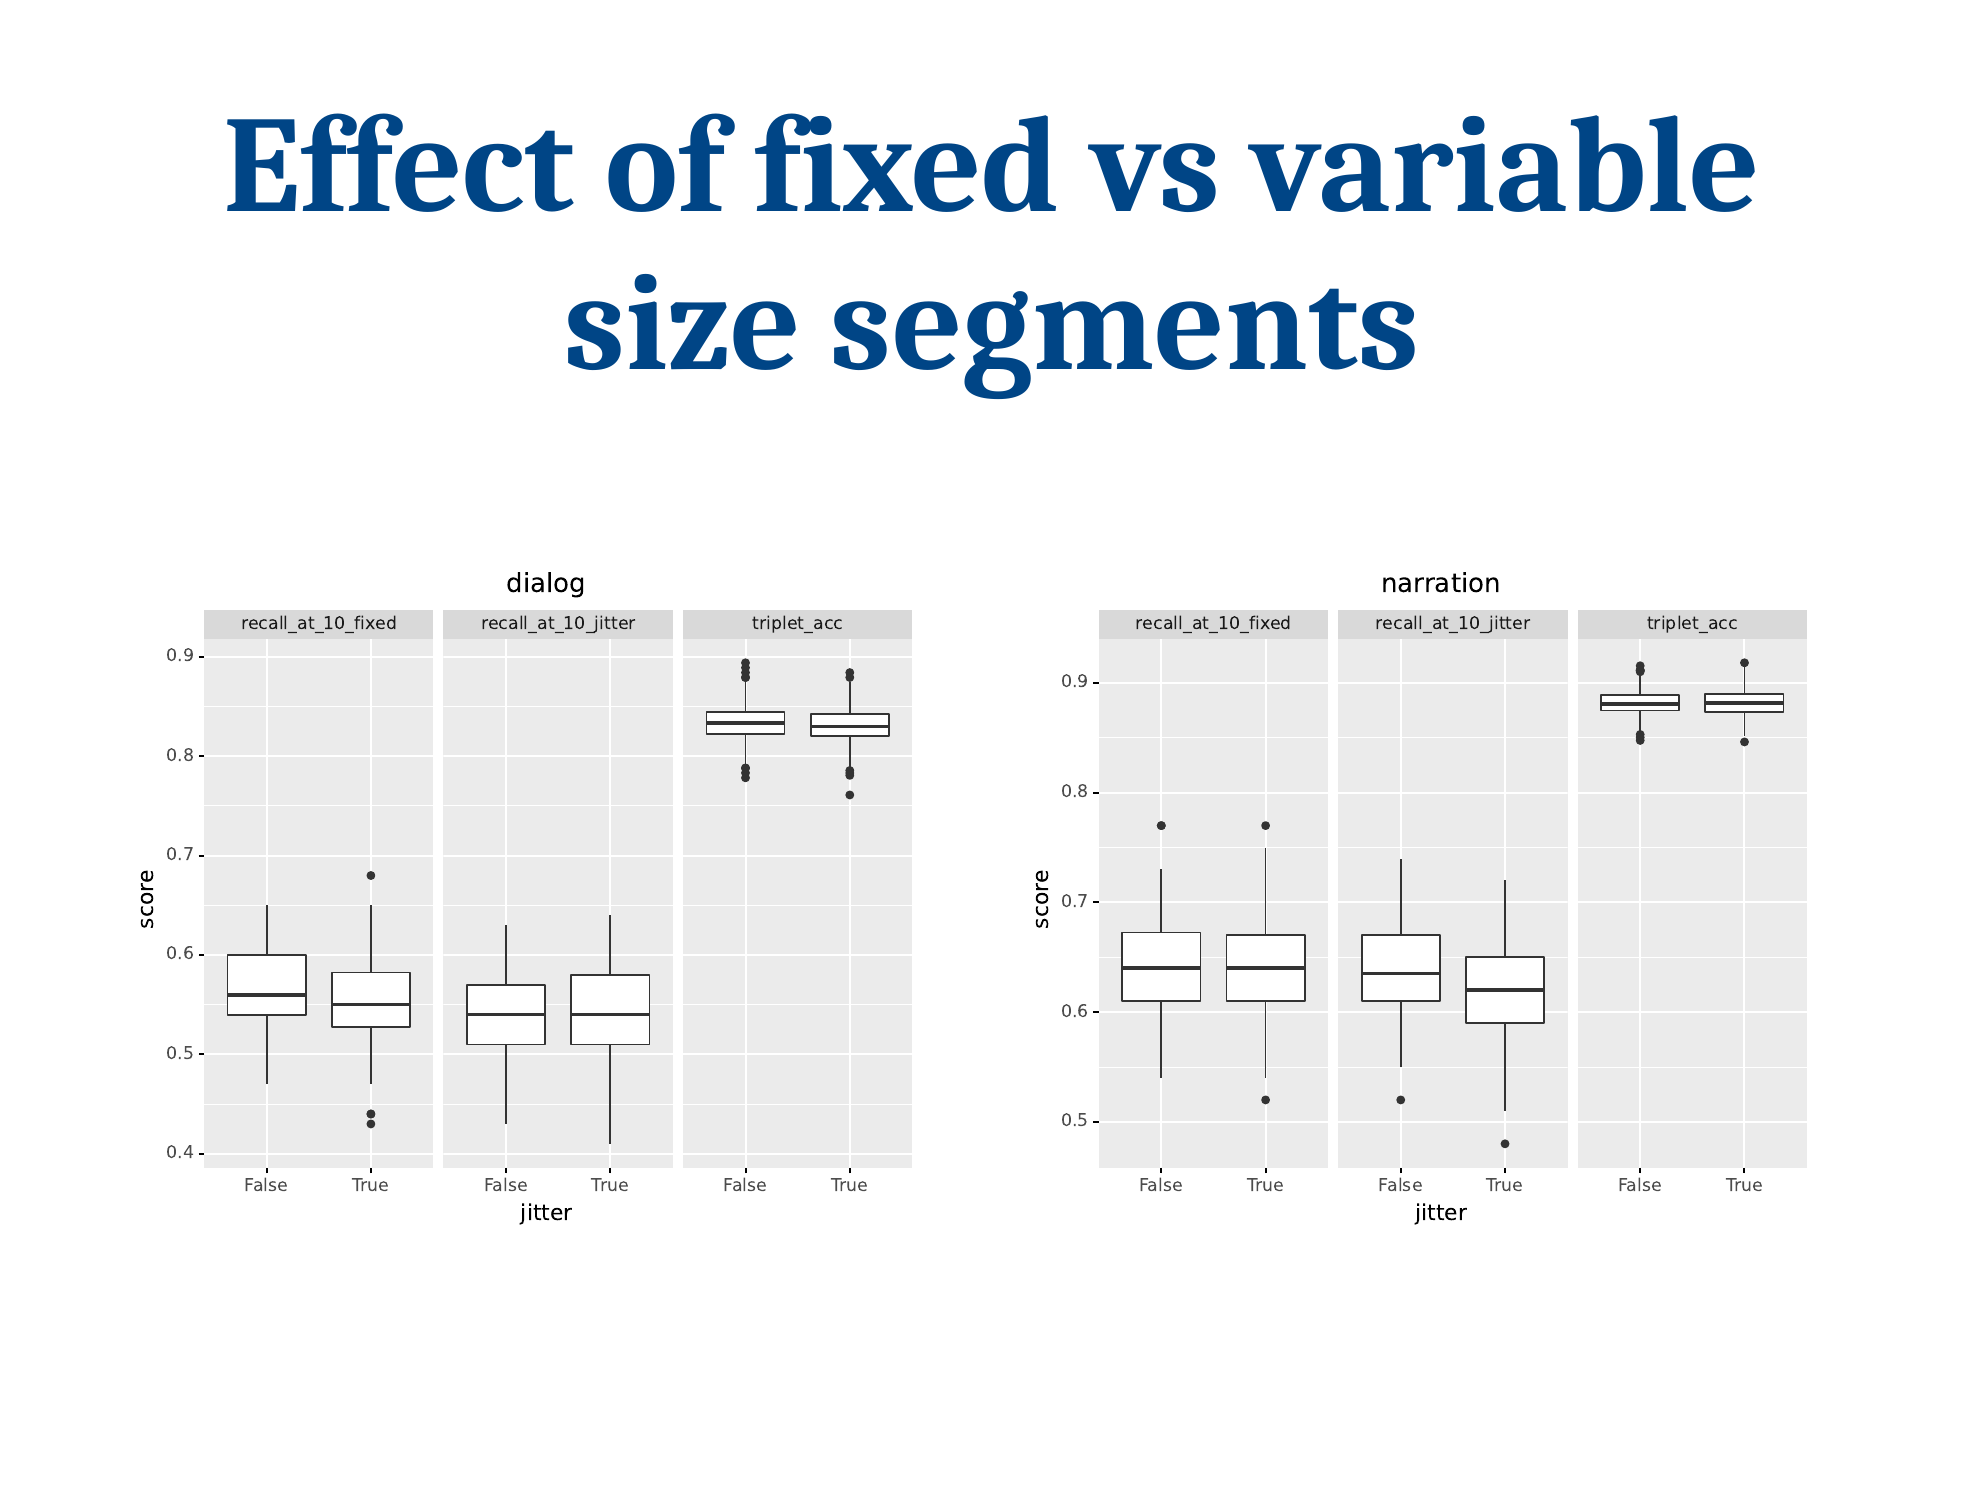

# Effect of fixed vs variable size segments